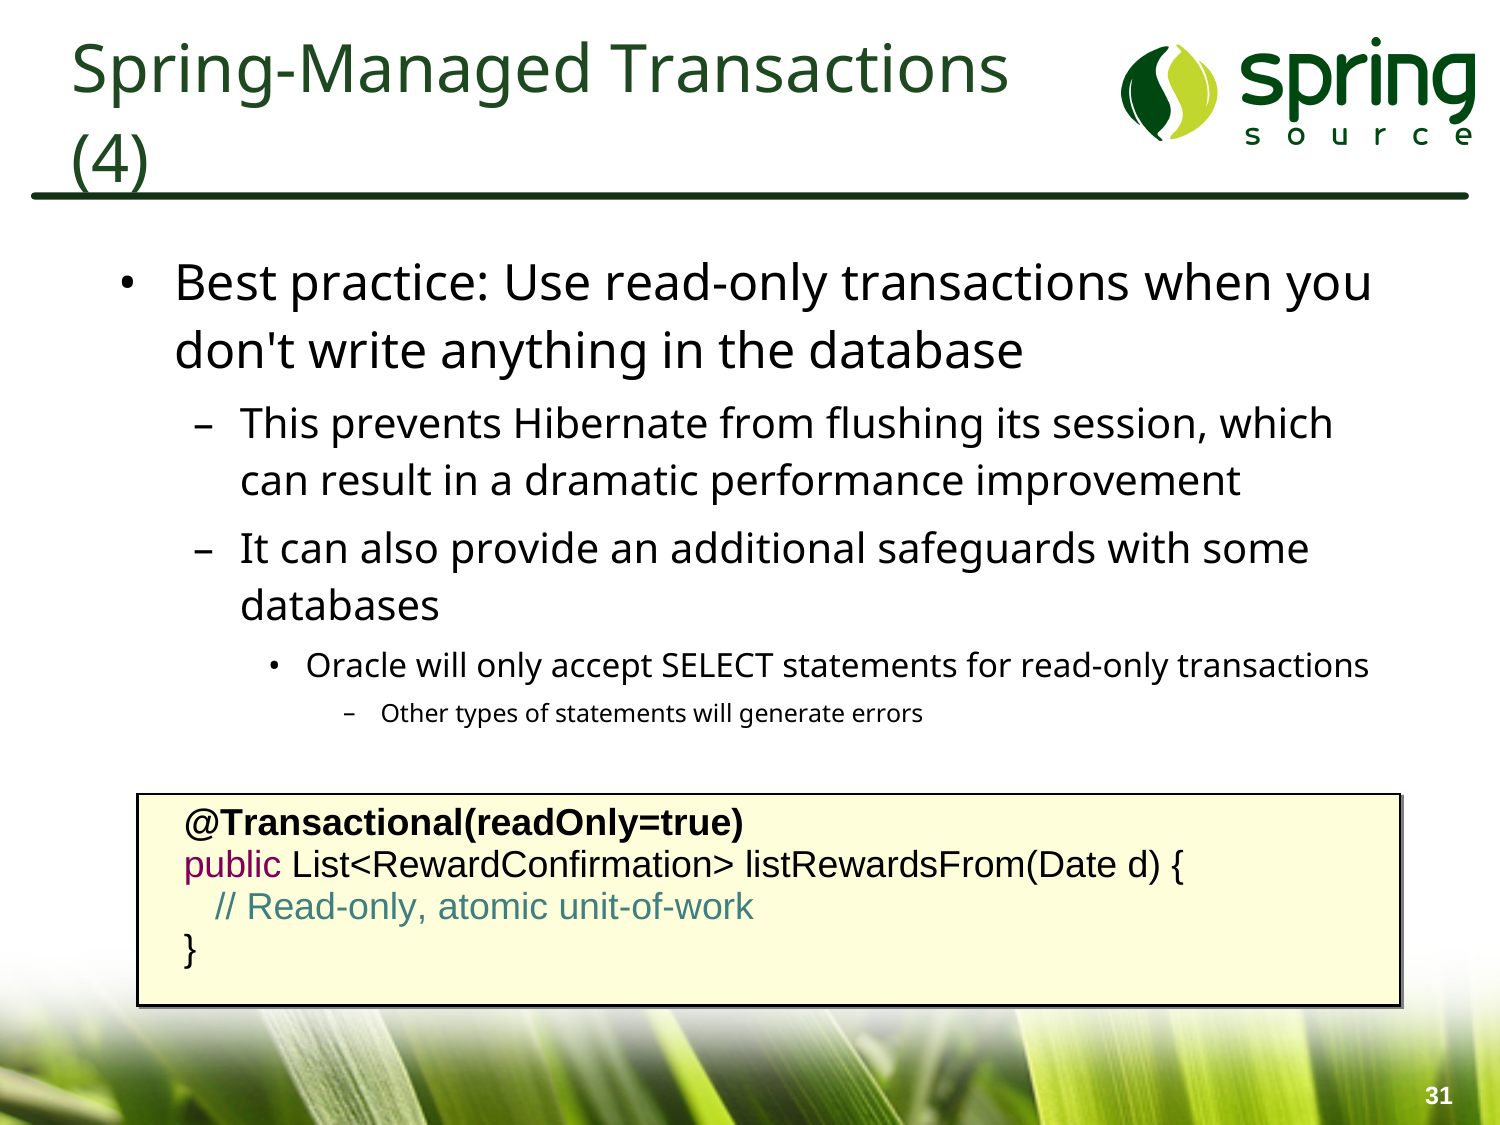

# Spring-Managed Transactions (4)
Best practice: Use read-only transactions when you don't write anything in the database
This prevents Hibernate from flushing its session, which can result in a dramatic performance improvement
It can also provide an additional safeguards with some databases
Oracle will only accept SELECT statements for read-only transactions
Other types of statements will generate errors
 @Transactional(readOnly=true)
 public List<RewardConfirmation> listRewardsFrom(Date d) {
 // Read-only, atomic unit-of-work
 }
<beans>
 <bean id=“sessionFactory”
 class=“org.springframework.orm.hibernate3.LocalSessionFactoryBean”>
 ...
 </bean>
 <bean id=“orderRepository” class=“HibernateOrderRepository”>
 <property name=“sessionFactory” ref=“sessionFactory”/>
 </bean>
 <bean id= “transactionManager”
 class=“org.sfwk.orm.hibernate3.HibernateTransactionManager”>
 <property name=“sessionFactory” ref=“sessionFactory” />
 </bean>
</beans>